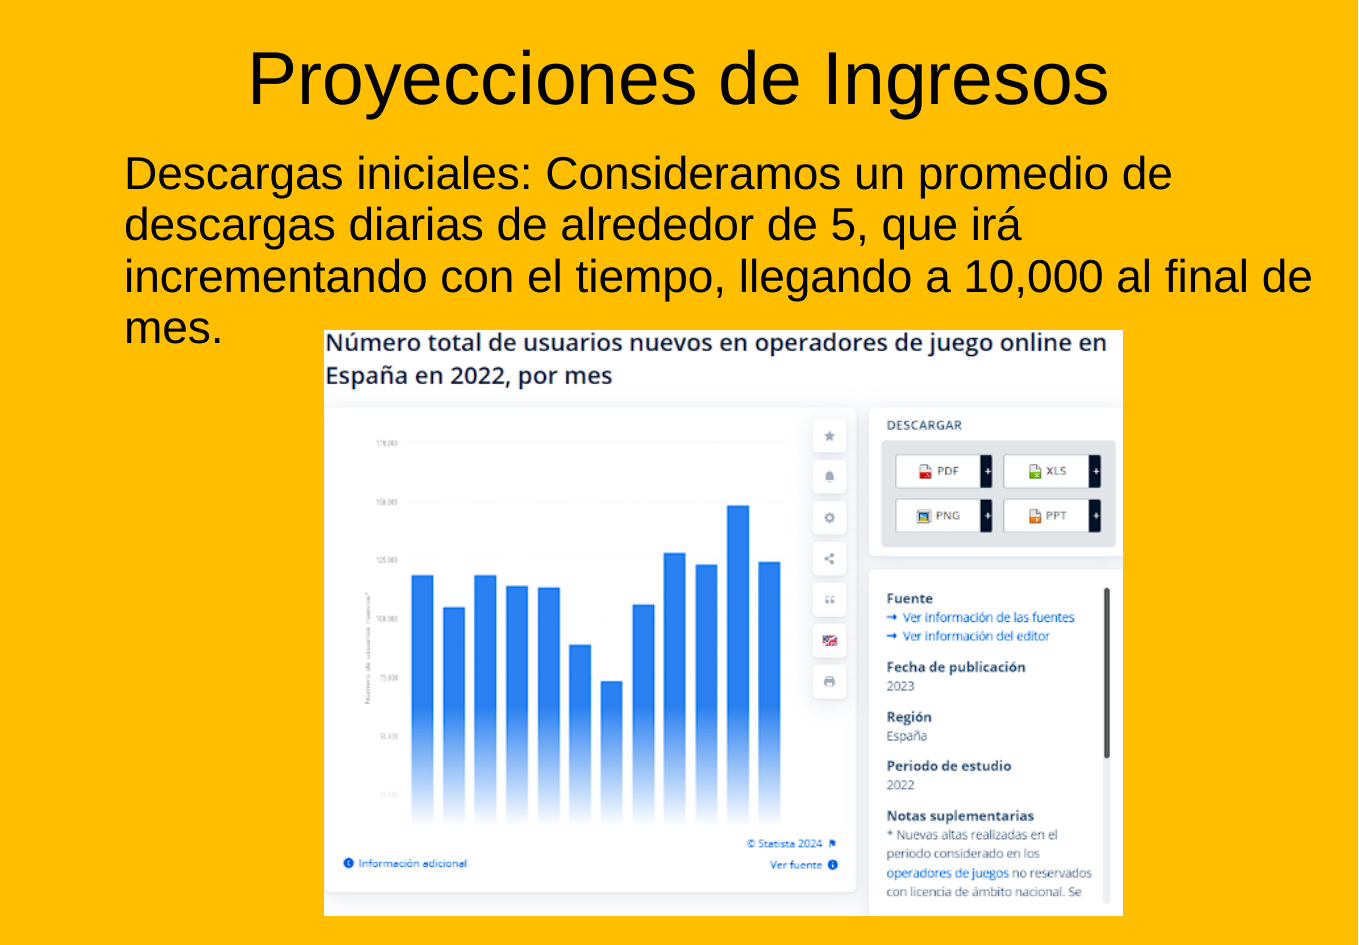

Proyecciones de Ingresos
# Descargas iniciales: Consideramos un promedio de descargas diarias de alrededor de 5, que irá incrementando con el tiempo, llegando a 10,000 al final de mes.